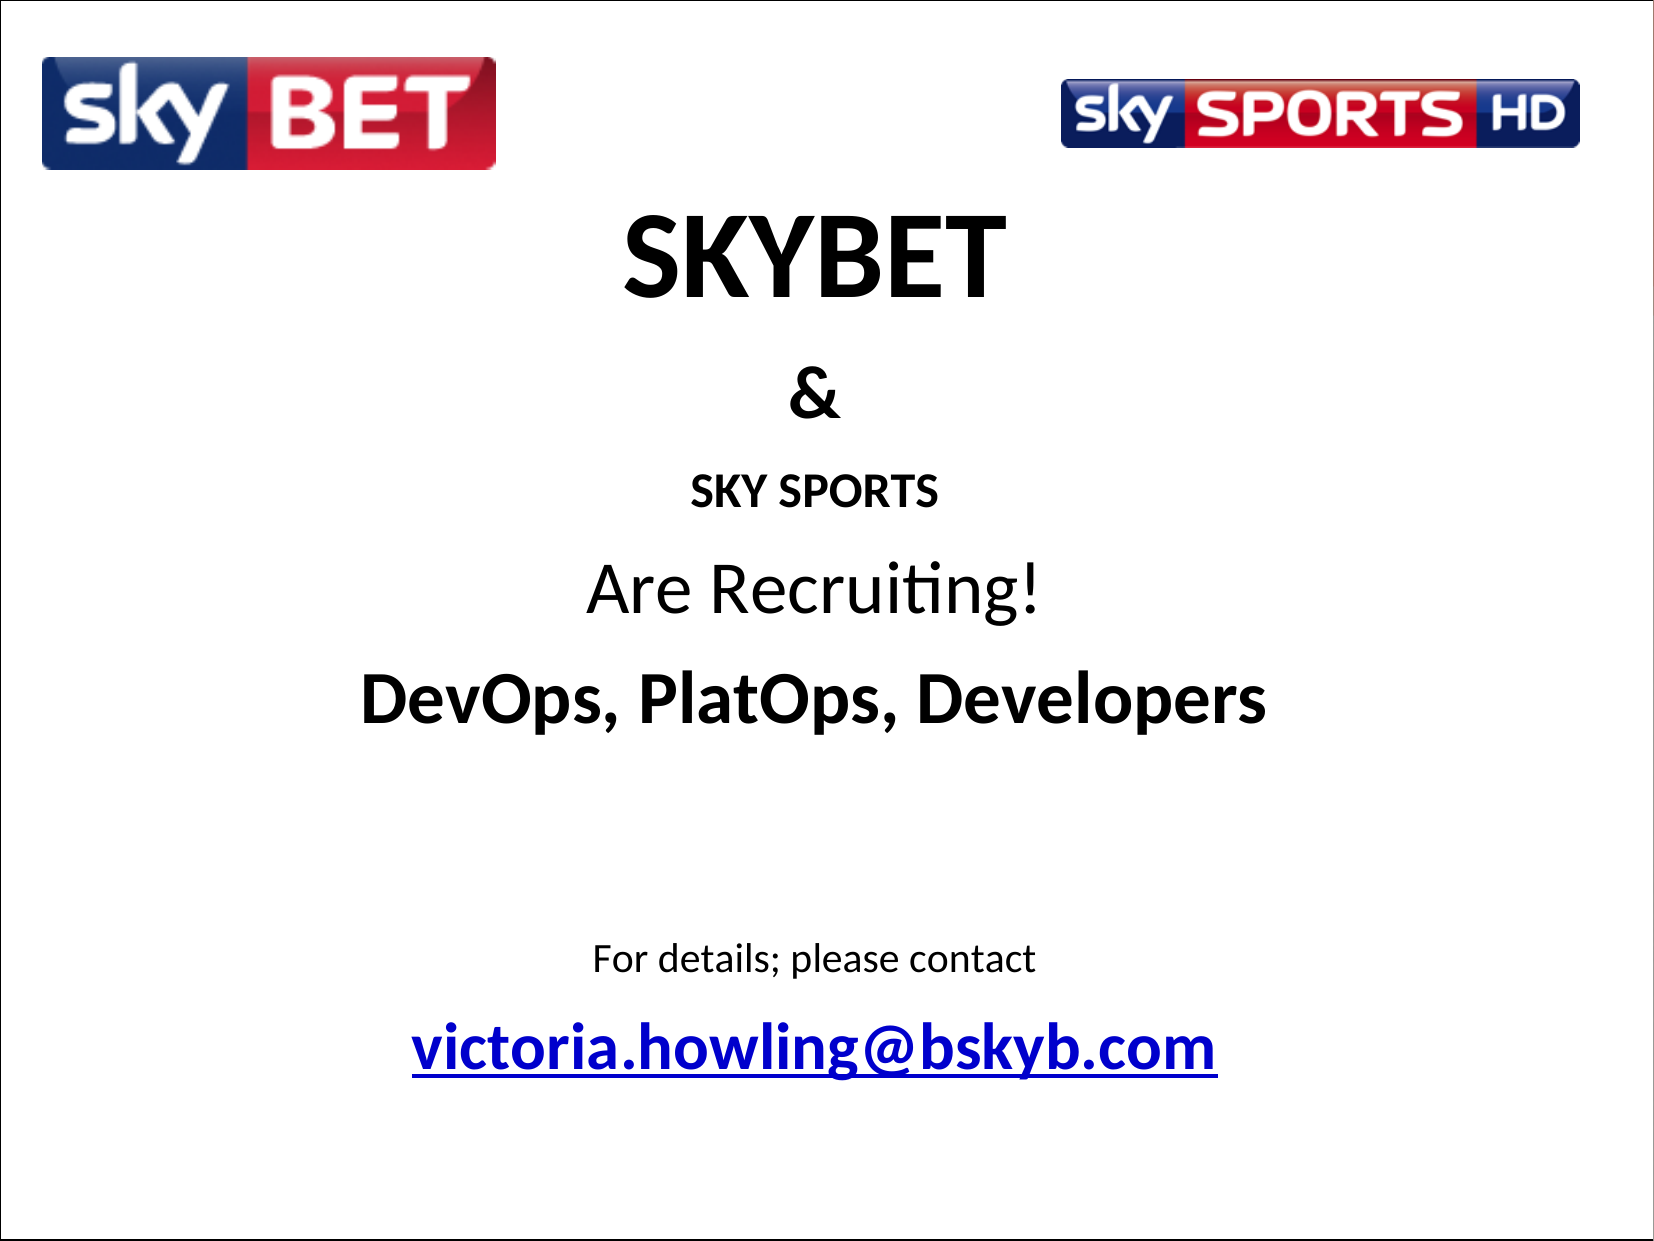

# SKYBET
&
SKY SPORTS
Are Recruiting!
DevOps, PlatOps, Developers
For details; please contact
victoria.howling@bskyb.com